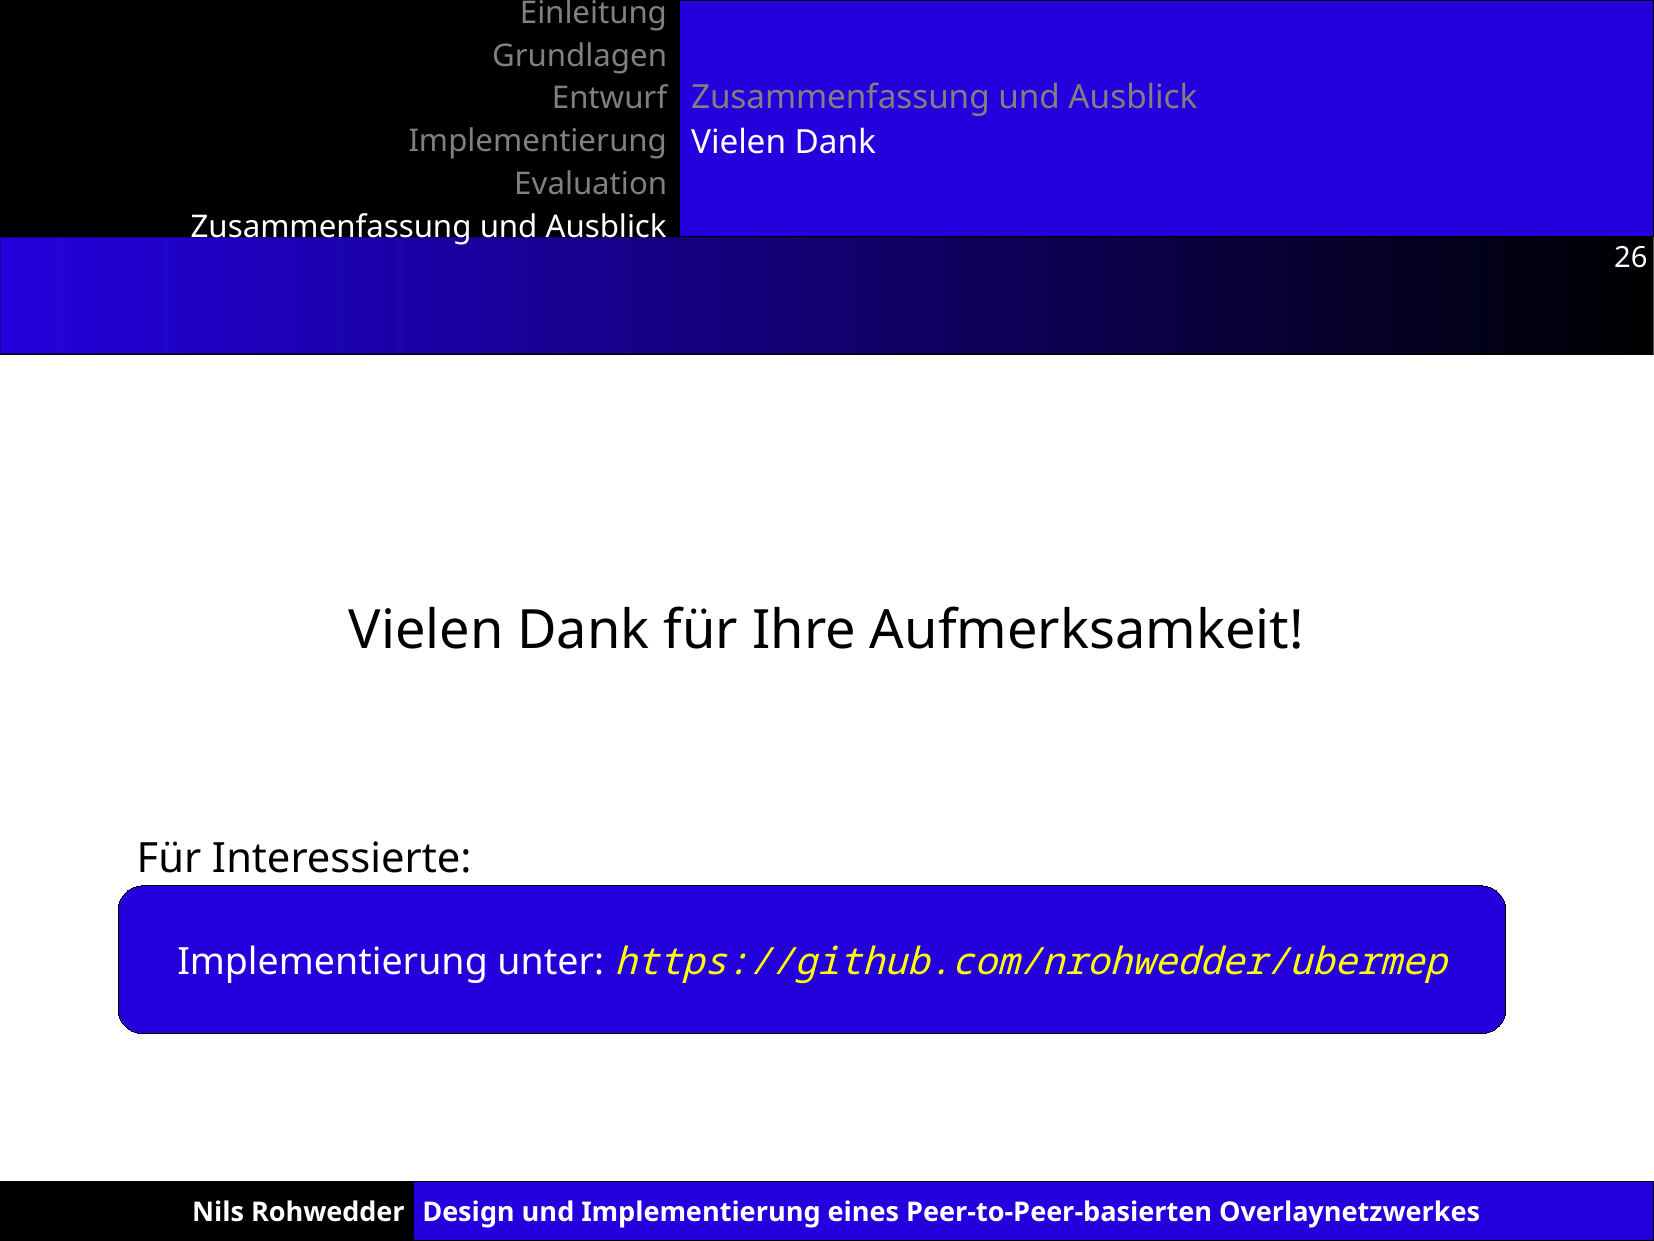

#
26
Vielen Dank für Ihre Aufmerksamkeit!
Für Interessierte:
Implementierung unter: https://github.com/nrohwedder/ubermep